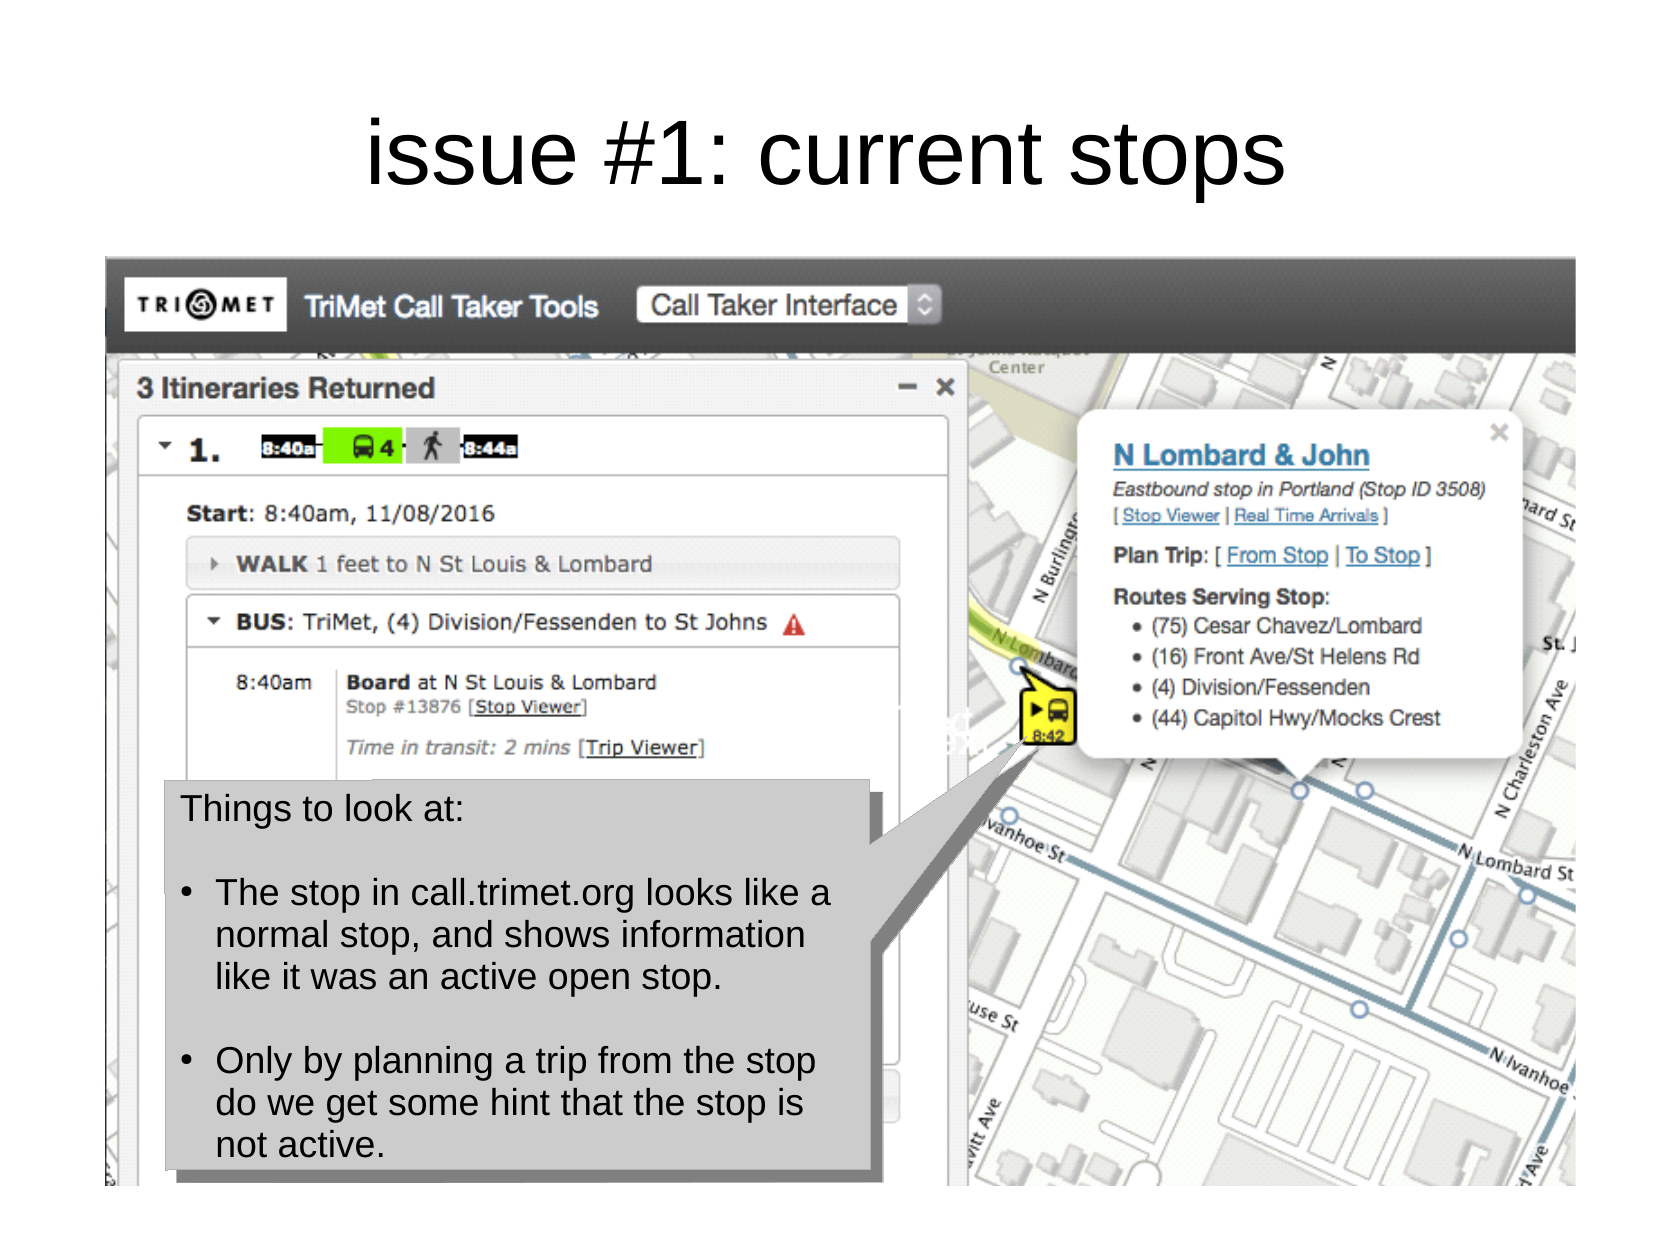

# issue #1: current stops
Things to look at:
The stop in call.trimet.org looks like a normal stop, and shows information like it was an active open stop.
Only by planning a trip from the stop do we get some hint that the stop is not active.